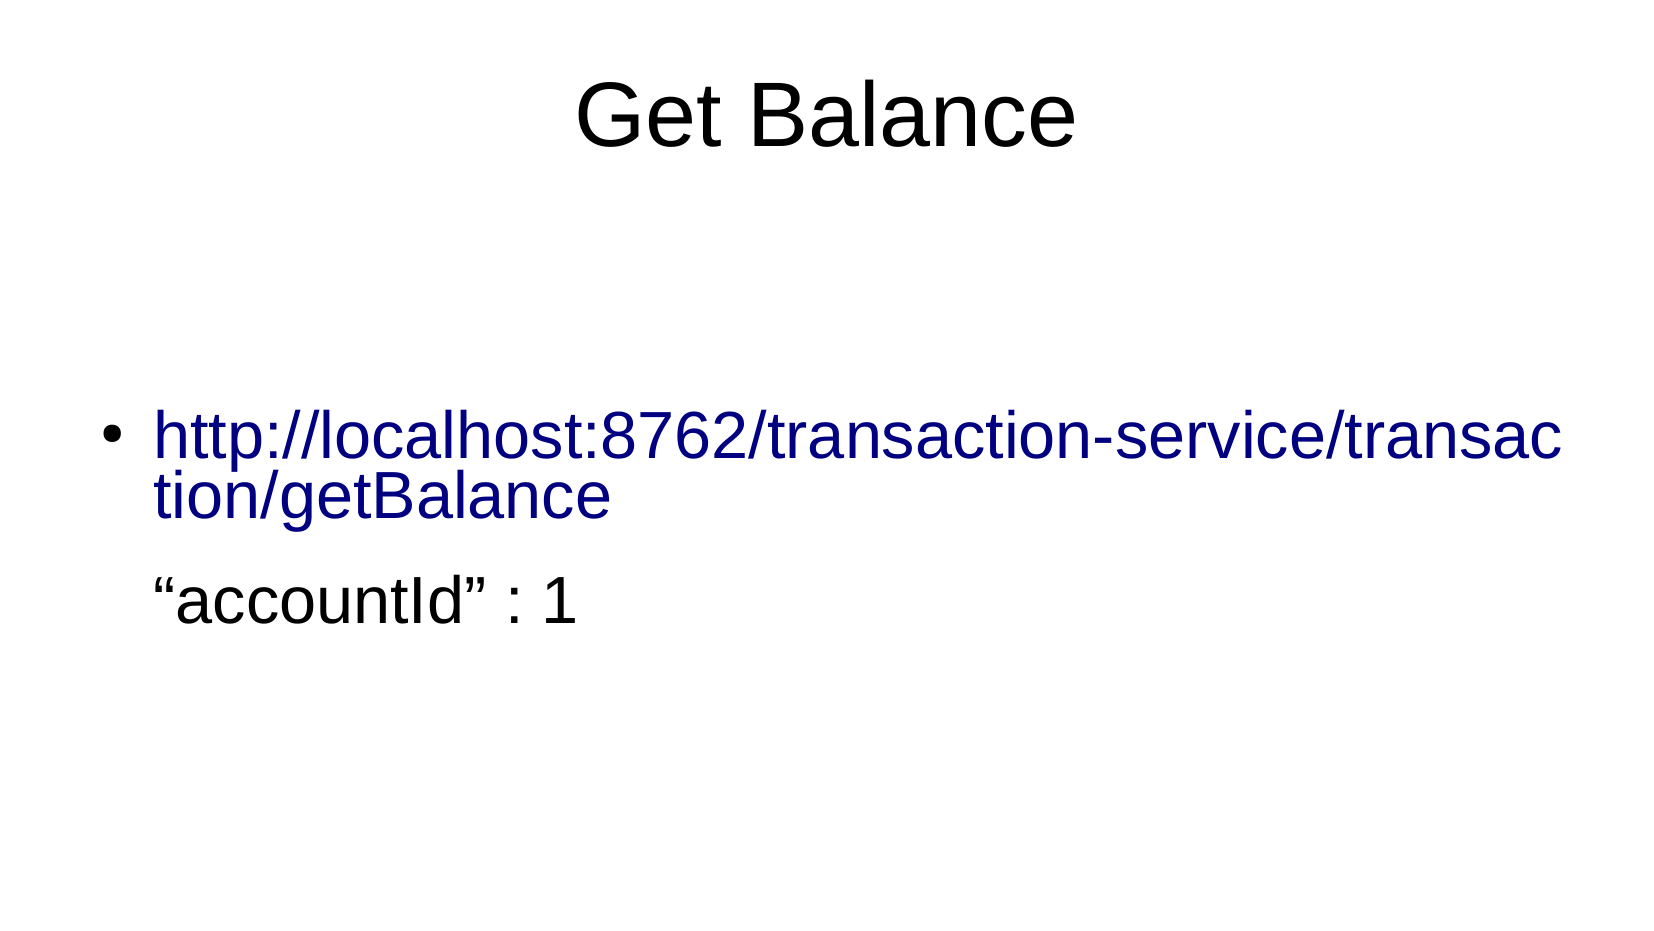

# Get Balance
http://localhost:8762/transaction-service/transaction/getBalance
“accountId” : 1